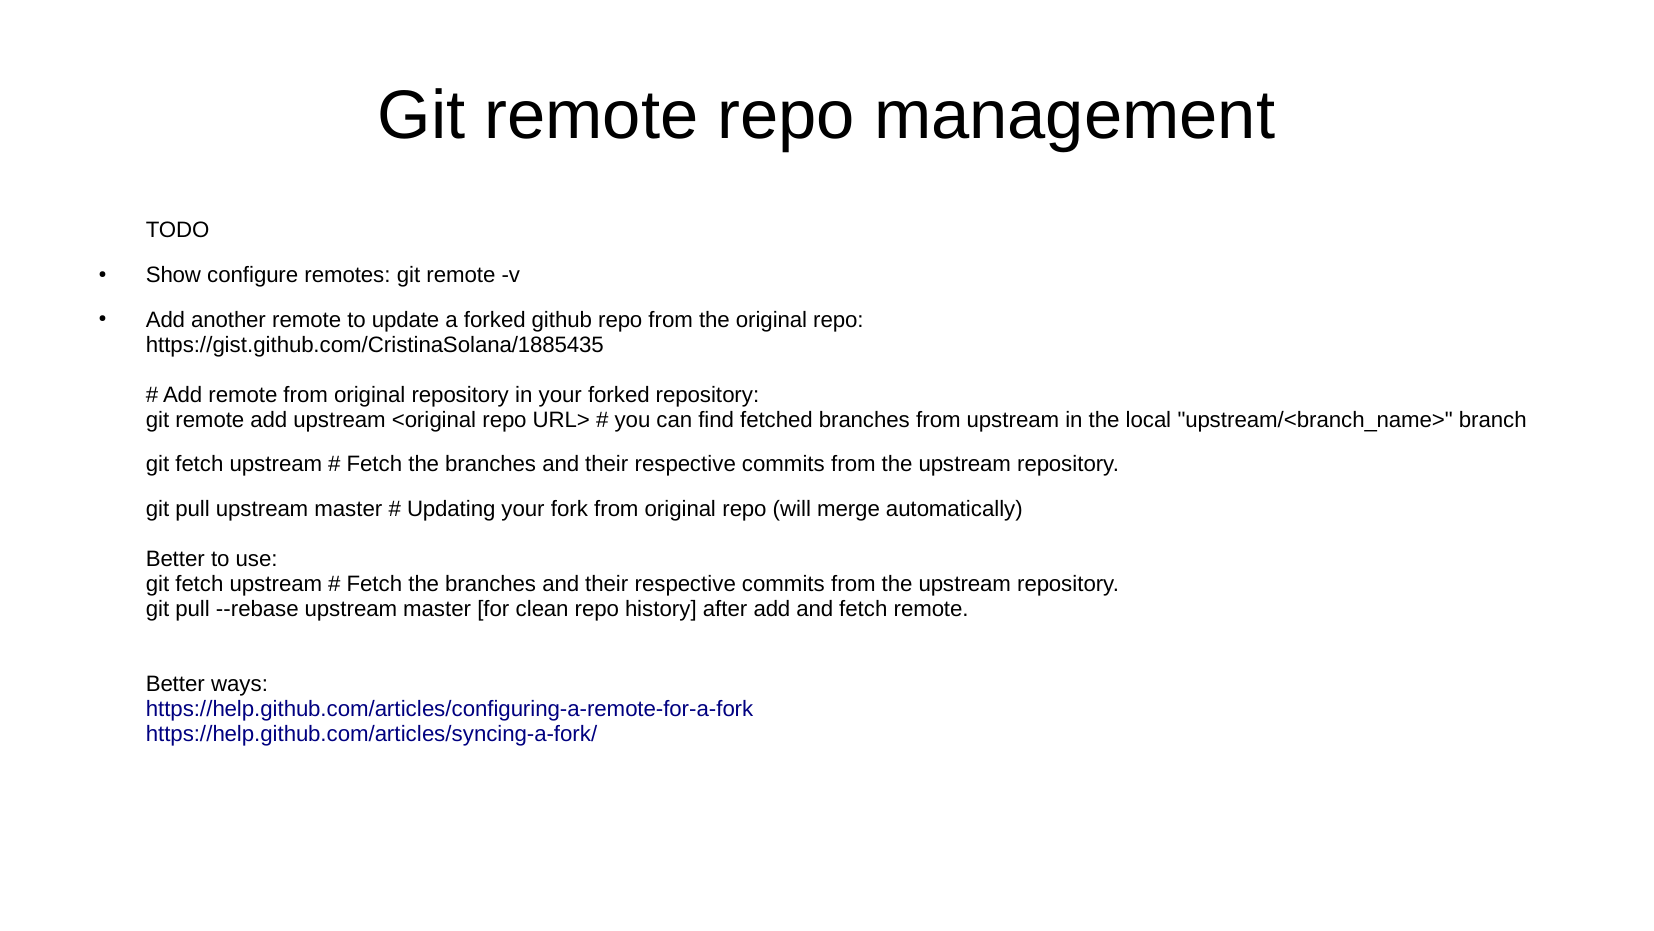

# Git remote repo management
TODO
Show configure remotes: git remote -v
Add another remote to update a forked github repo from the original repo:
https://gist.github.com/CristinaSolana/1885435
# Add remote from original repository in your forked repository:
git remote add upstream <original repo URL> # you can find fetched branches from upstream in the local "upstream/<branch_name>" branch
git fetch upstream # Fetch the branches and their respective commits from the upstream repository.
git pull upstream master # Updating your fork from original repo (will merge automatically)
Better to use:
git fetch upstream # Fetch the branches and their respective commits from the upstream repository.
git pull --rebase upstream master [for clean repo history] after add and fetch remote.
Better ways:
https://help.github.com/articles/configuring-a-remote-for-a-fork
https://help.github.com/articles/syncing-a-fork/